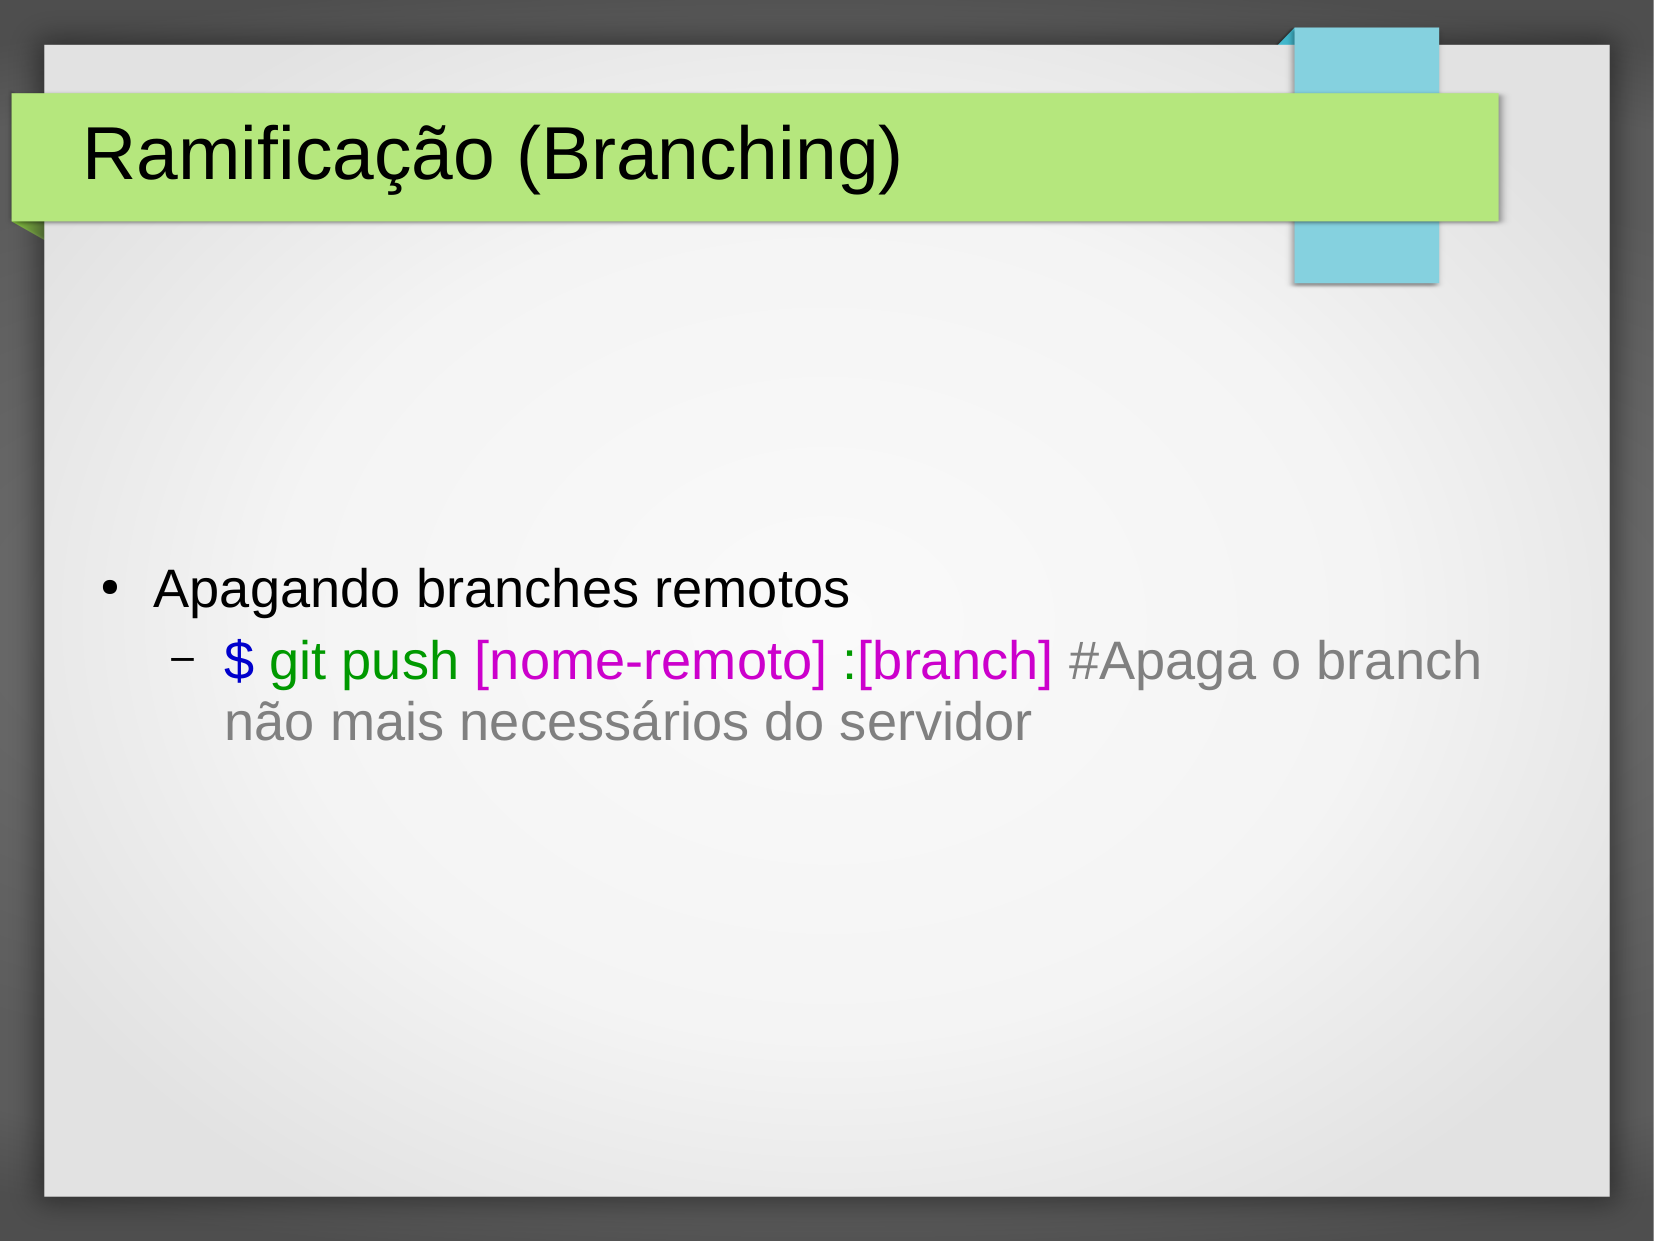

# Ramificação (Branching)
Apagando branches remotos
$ git push [nome-remoto] :[branch] #Apaga o branch não mais necessários do servidor